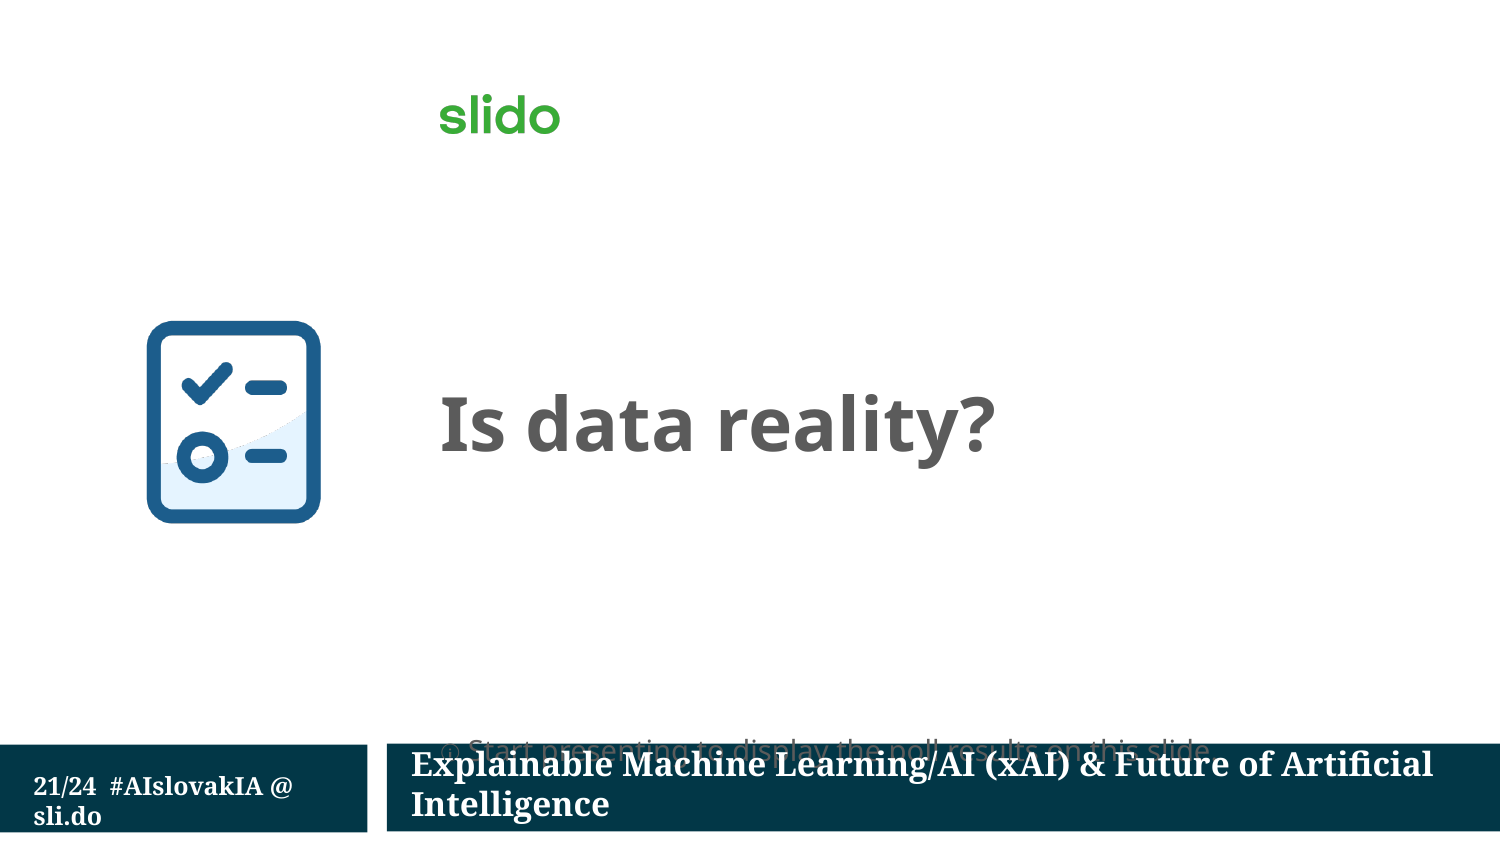

Is data reality?
ⓘ Start presenting to display the poll results on this slide.
Explainable Machine Learning/AI (xAI) & Future of Artificial Intelligence
21/24 #AIslovakIA @ sli.do